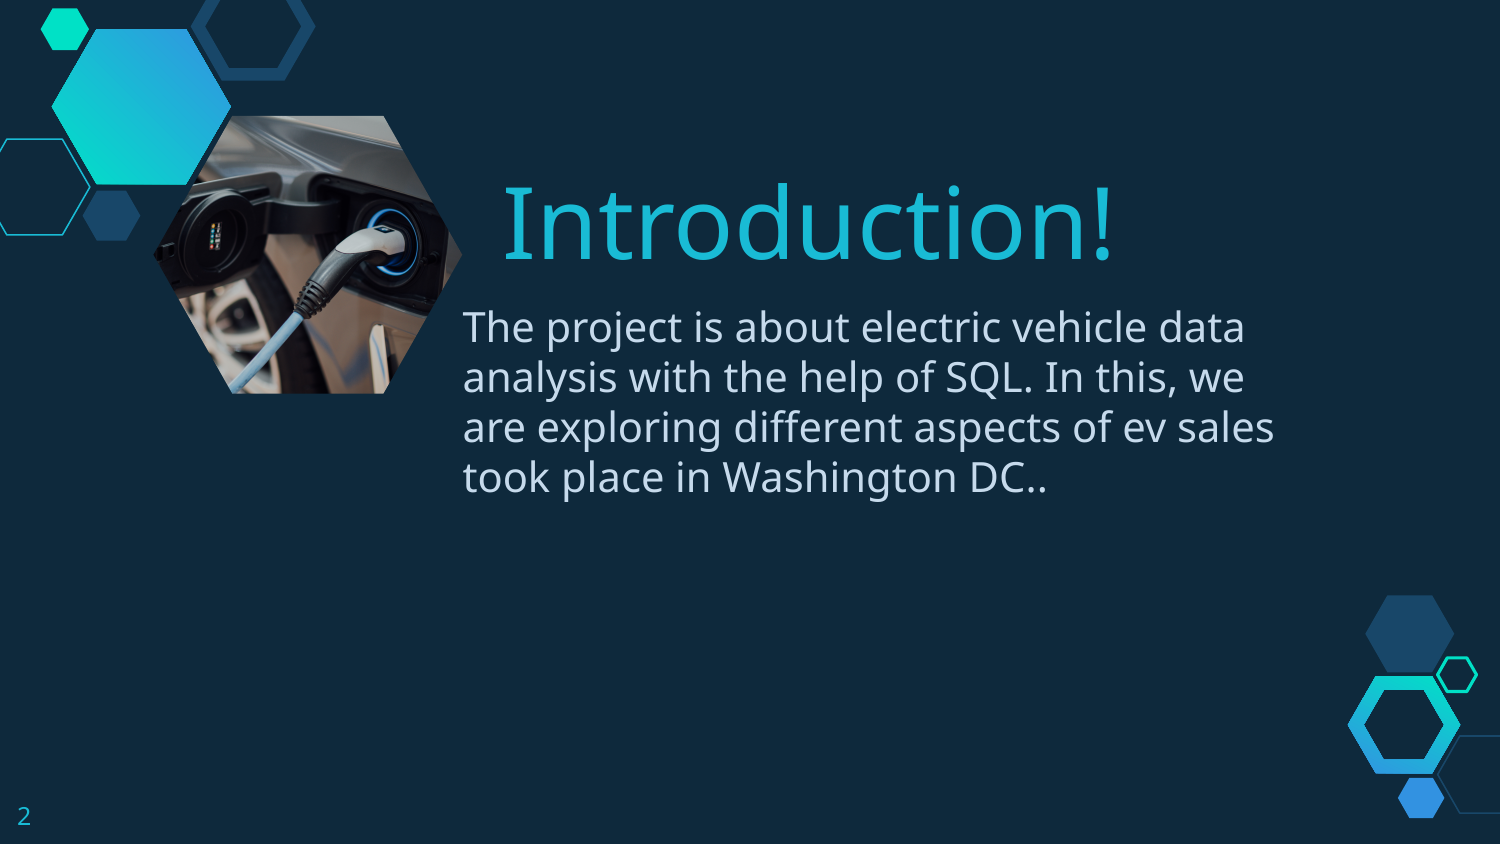

# Introduction!
The project is about electric vehicle data analysis with the help of SQL. In this, we are exploring different aspects of ev sales took place in Washington DC..